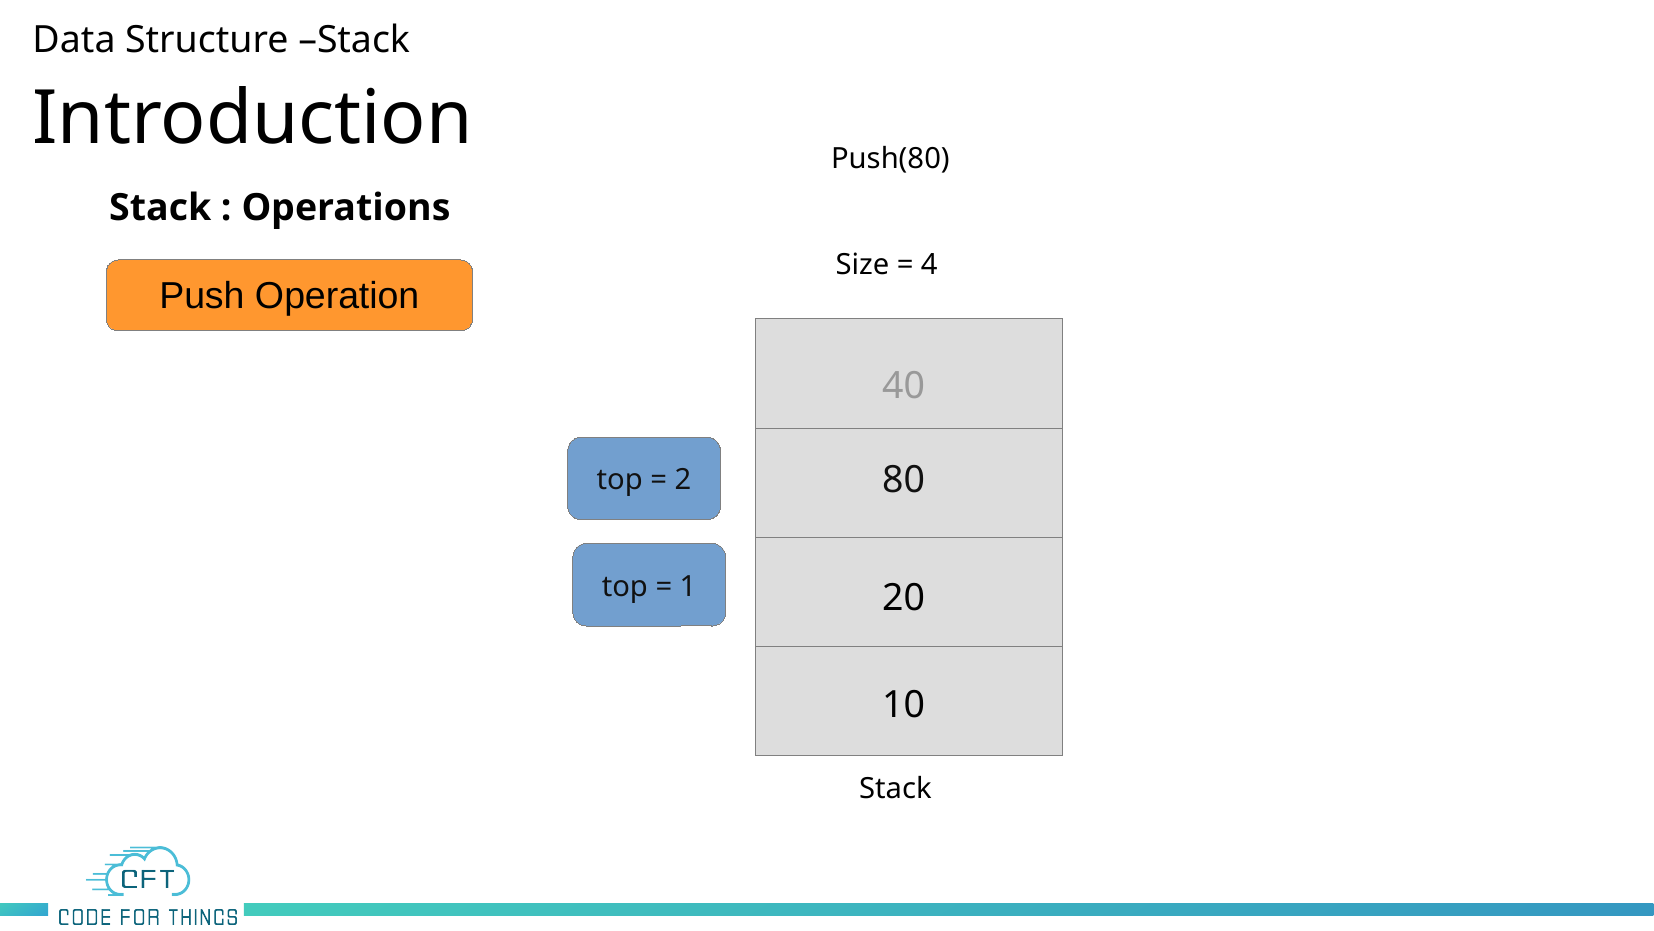

# Data Structure –Stack Introduction
Push(80)
Stack : Operations
Size = 4
Push Operation
40
top = 2
30
80
top = 1
20
10
Stack